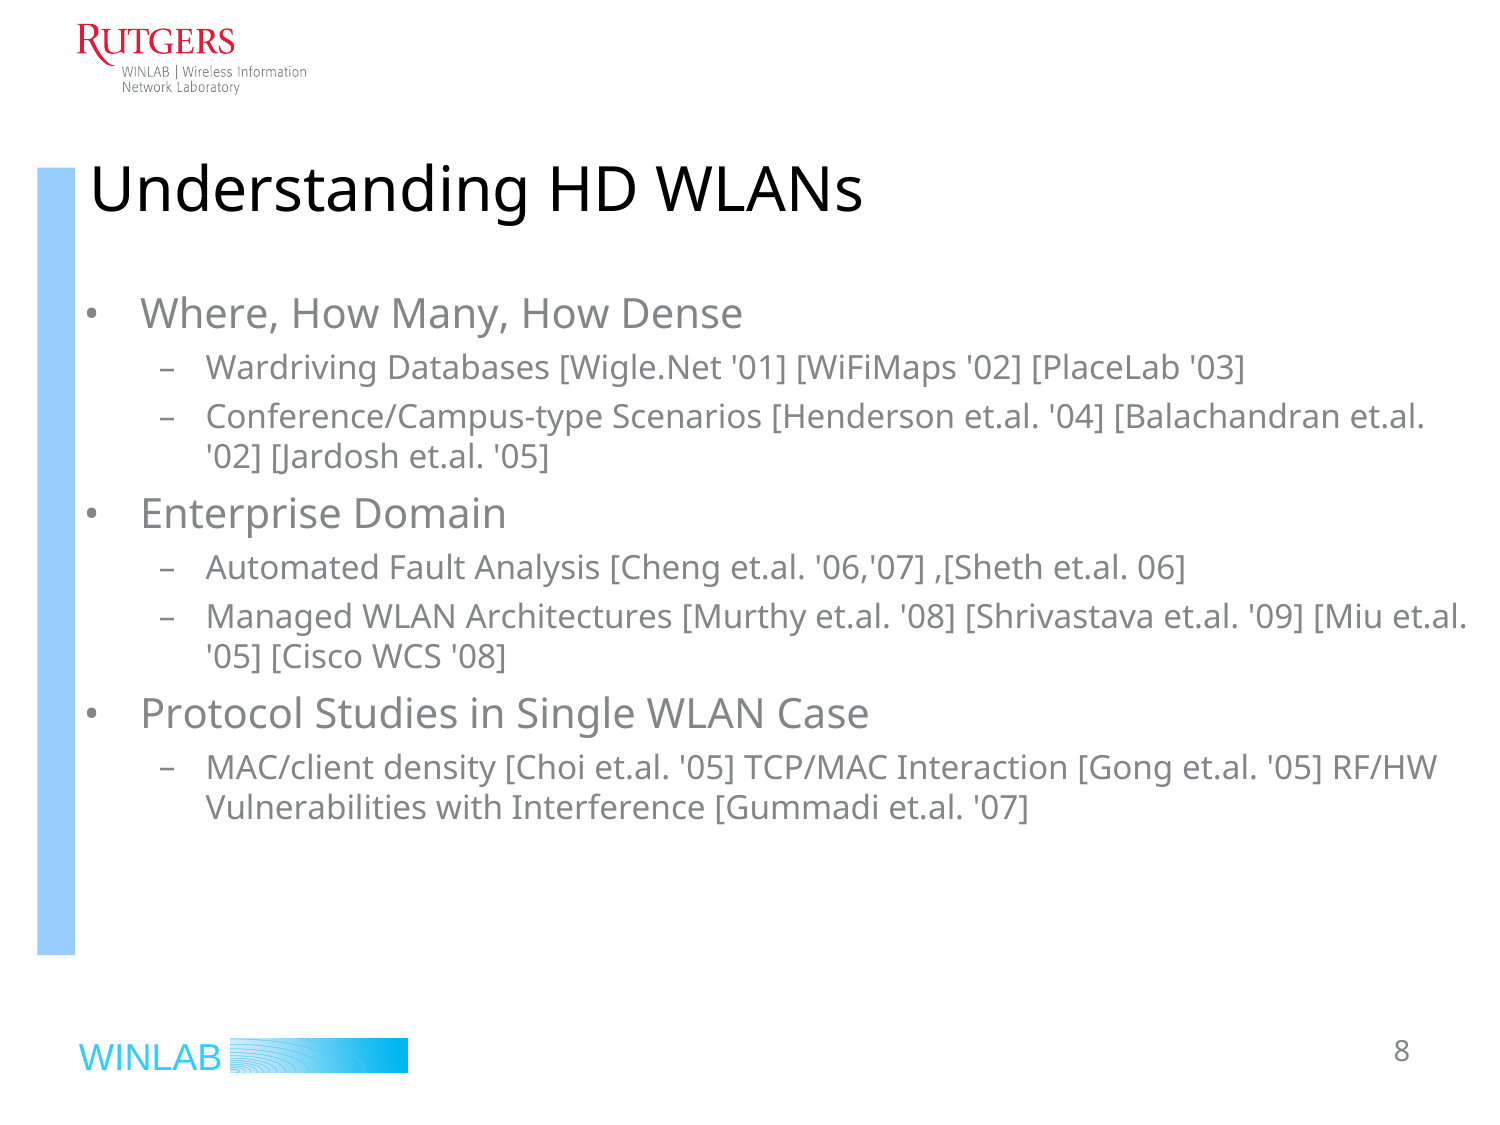

# Understanding HD WLANs
Where, How Many, How Dense
Wardriving Databases [Wigle.Net '01] [WiFiMaps '02] [PlaceLab '03]
Conference/Campus-type Scenarios [Henderson et.al. '04] [Balachandran et.al. '02] [Jardosh et.al. '05]
Enterprise Domain
Automated Fault Analysis [Cheng et.al. '06,'07] ,[Sheth et.al. 06]
Managed WLAN Architectures [Murthy et.al. '08] [Shrivastava et.al. '09] [Miu et.al. '05] [Cisco WCS '08]
Protocol Studies in Single WLAN Case
MAC/client density [Choi et.al. '05] TCP/MAC Interaction [Gong et.al. '05] RF/HW Vulnerabilities with Interference [Gummadi et.al. '07]
8